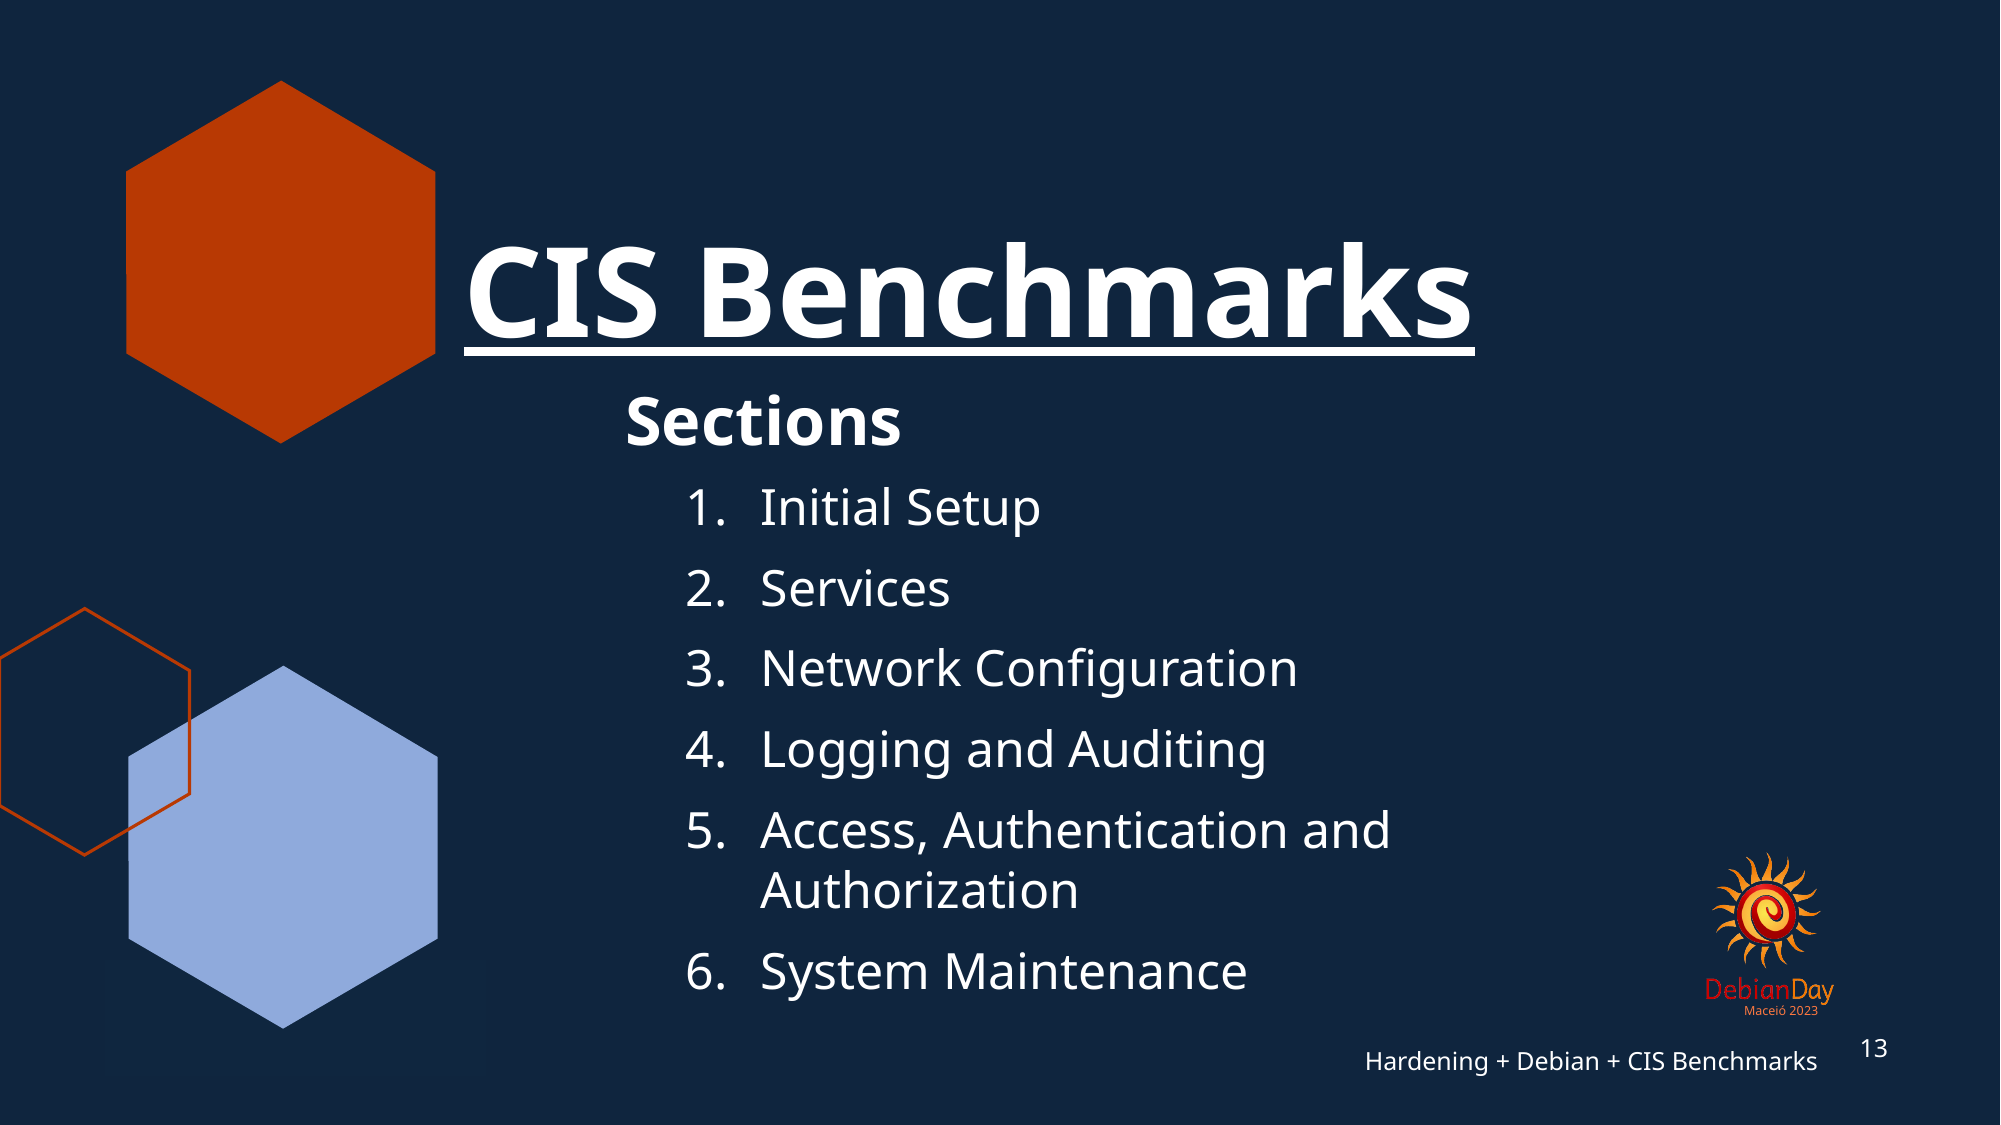

# CIS Benchmarks
Sections
Initial Setup
Services
Network Configuration
Logging and Auditing
Access, Authentication and Authorization
System Maintenance
Maceió 2023
Hardening + Debian + CIS Benchmarks